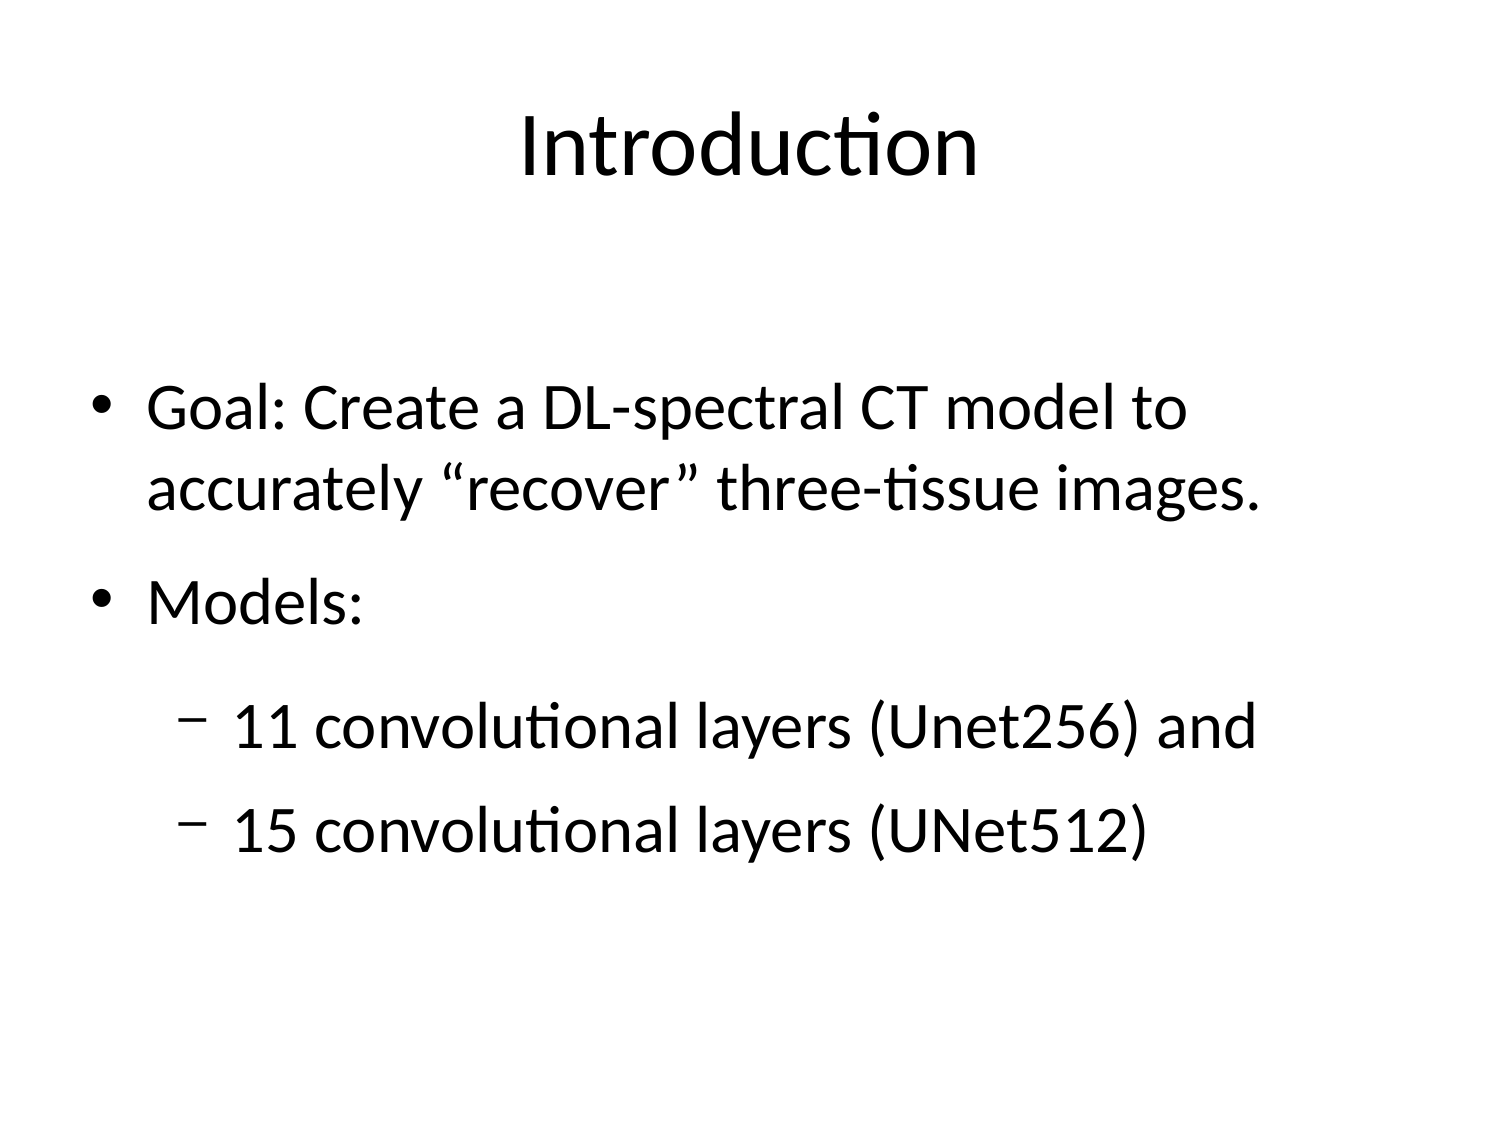

# Introduction
Goal: Create a DL-spectral CT model to accurately “recover” three-tissue images.
Models:
11 convolutional layers (Unet256) and
15 convolutional layers (UNet512)